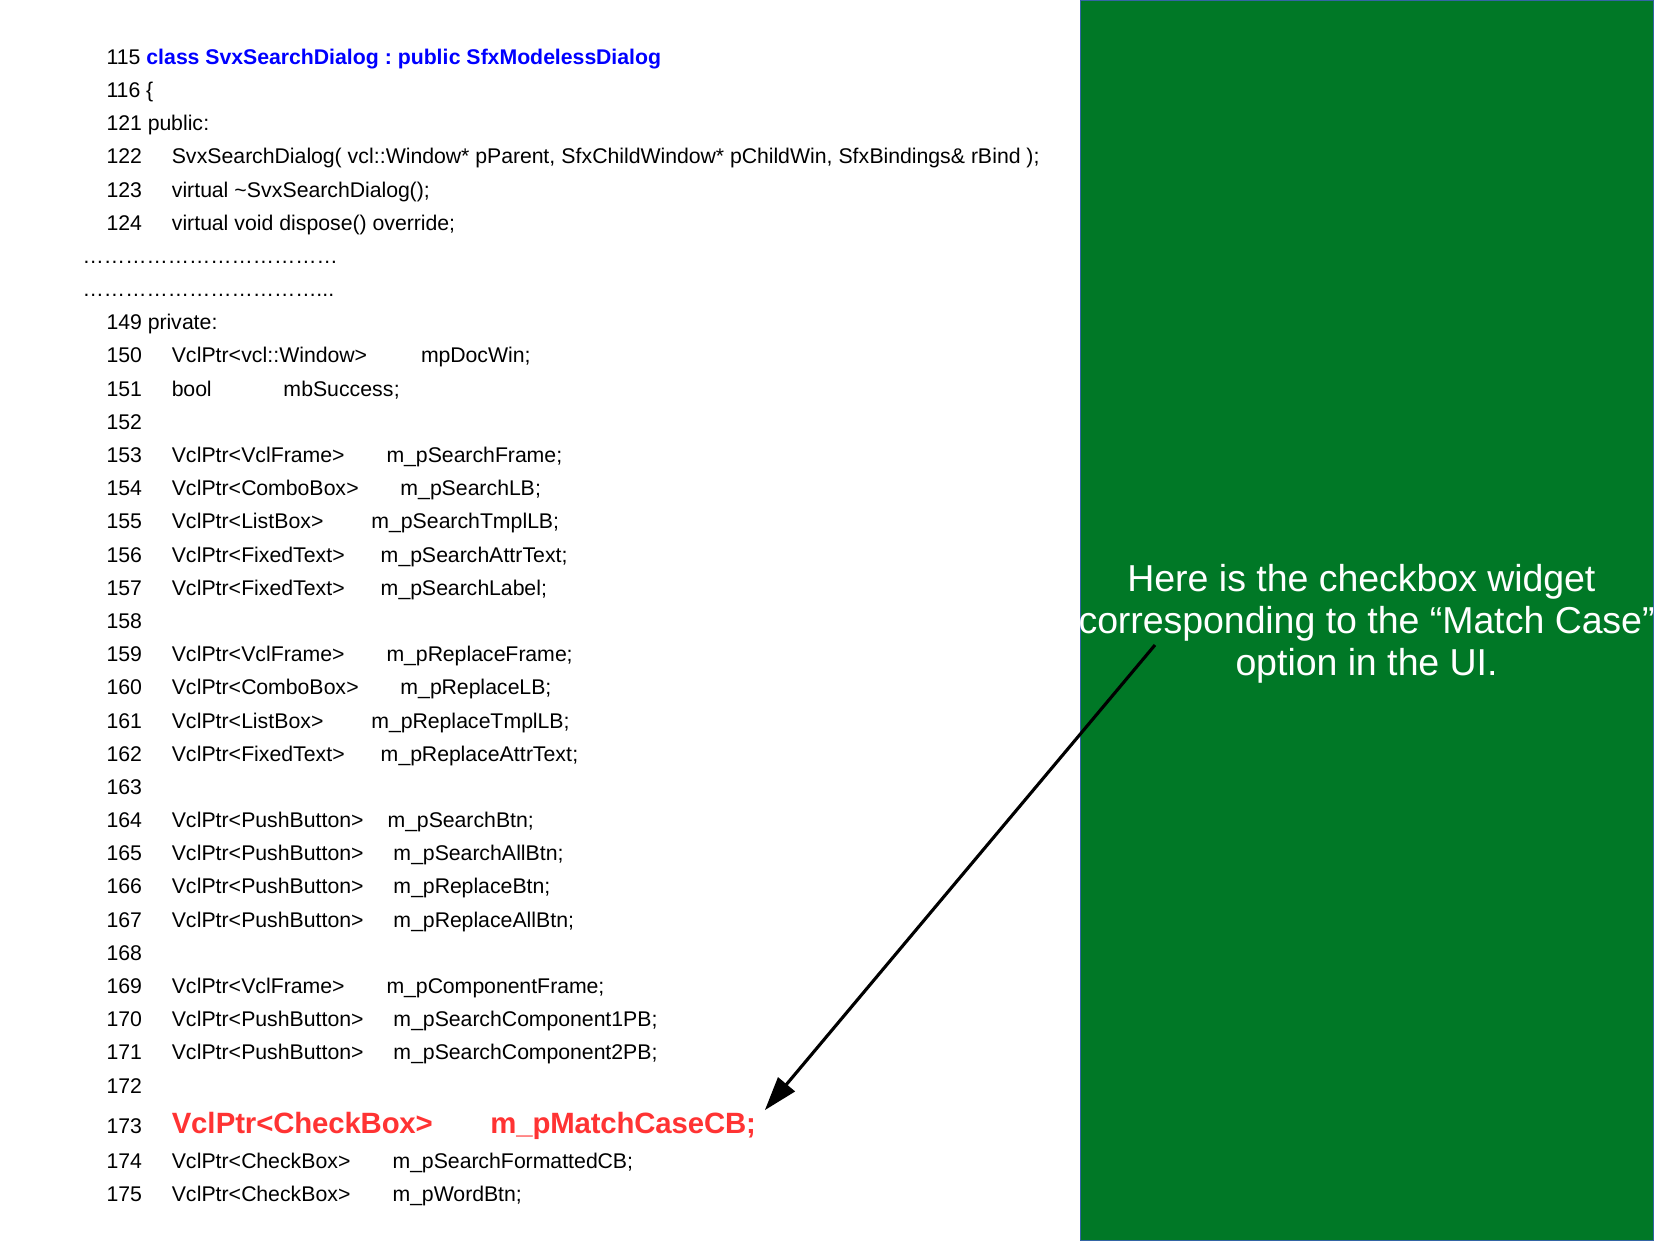

Here is the checkbox widget
corresponding to the “Match Case”
option in the UI.
# 115 class SvxSearchDialog : public SfxModelessDialog
 116 {
 121 public:
 122 SvxSearchDialog( vcl::Window* pParent, SfxChildWindow* pChildWin, SfxBindings& rBind );
 123 virtual ~SvxSearchDialog();
 124 virtual void dispose() override;
………………………………
……………………………...
 149 private:
 150 VclPtr<vcl::Window> mpDocWin;
 151 bool mbSuccess;
 152
 153 VclPtr<VclFrame> m_pSearchFrame;
 154 VclPtr<ComboBox> m_pSearchLB;
 155 VclPtr<ListBox> m_pSearchTmplLB;
 156 VclPtr<FixedText> m_pSearchAttrText;
 157 VclPtr<FixedText> m_pSearchLabel;
 158
 159 VclPtr<VclFrame> m_pReplaceFrame;
 160 VclPtr<ComboBox> m_pReplaceLB;
 161 VclPtr<ListBox> m_pReplaceTmplLB;
 162 VclPtr<FixedText> m_pReplaceAttrText;
 163
 164 VclPtr<PushButton> m_pSearchBtn;
 165 VclPtr<PushButton> m_pSearchAllBtn;
 166 VclPtr<PushButton> m_pReplaceBtn;
 167 VclPtr<PushButton> m_pReplaceAllBtn;
 168
 169 VclPtr<VclFrame> m_pComponentFrame;
 170 VclPtr<PushButton> m_pSearchComponent1PB;
 171 VclPtr<PushButton> m_pSearchComponent2PB;
 172
 173 VclPtr<CheckBox> m_pMatchCaseCB;
 174 VclPtr<CheckBox> m_pSearchFormattedCB;
 175 VclPtr<CheckBox> m_pWordBtn;